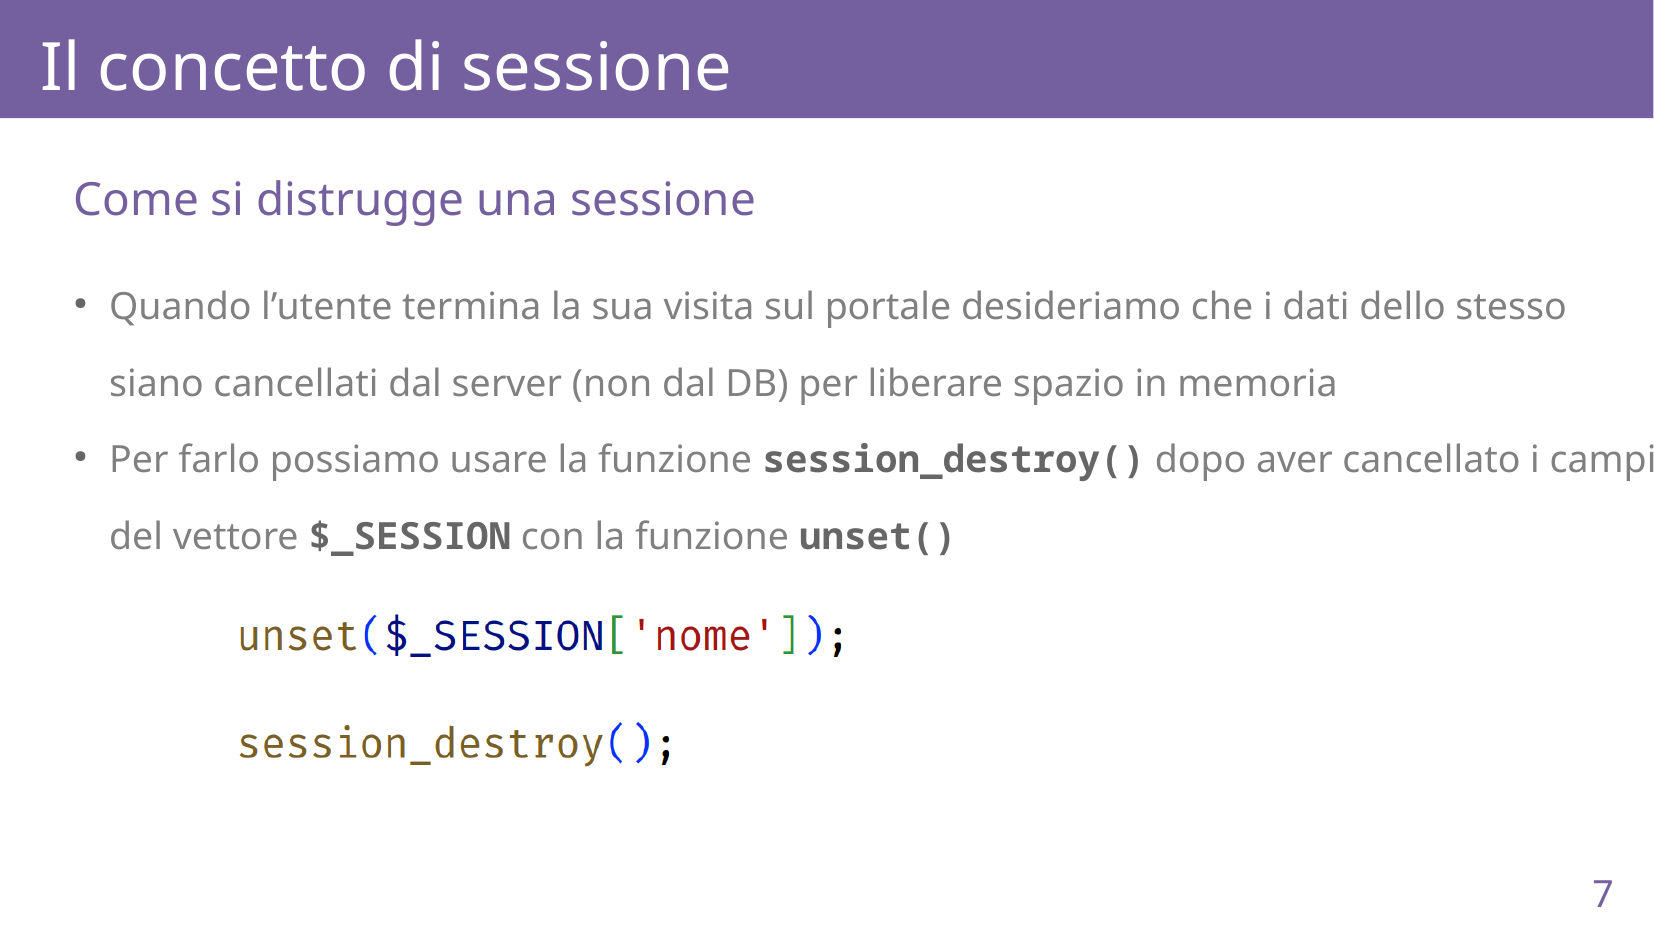

Il concetto di sessione
Come si distrugge una sessione
Quando l’utente termina la sua visita sul portale desideriamo che i dati dello stesso
siano cancellati dal server (non dal DB) per liberare spazio in memoria
Per farlo possiamo usare la funzione session_destroy() dopo aver cancellato i campi
del vettore $_SESSION con la funzione unset()